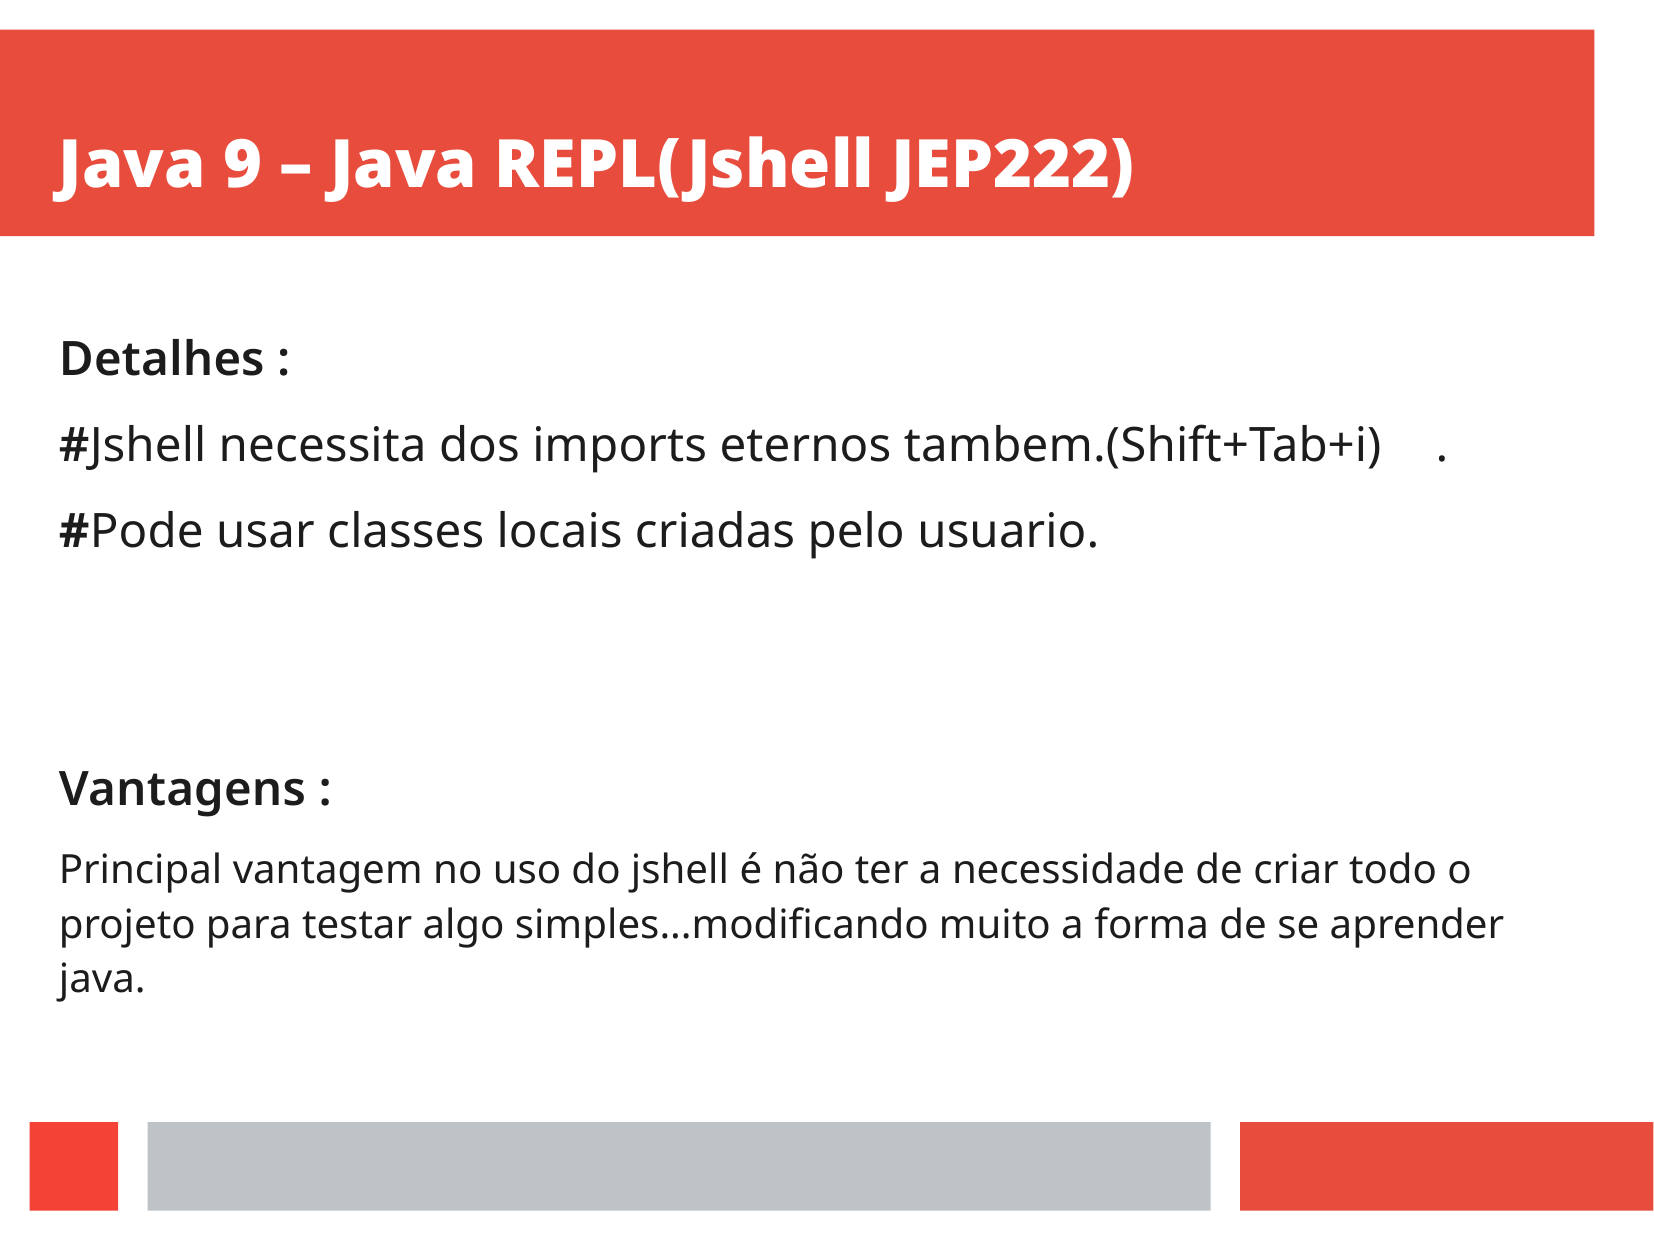

# Java 9 – Java REPL(Jshell JEP222)
Detalhes :
#Jshell necessita dos imports eternos tambem.(Shift+Tab+i)	 .
#Pode usar classes locais criadas pelo usuario.
Vantagens :
Principal vantagem no uso do jshell é não ter a necessidade de criar todo o projeto para testar algo simples...modificando muito a forma de se aprender java.